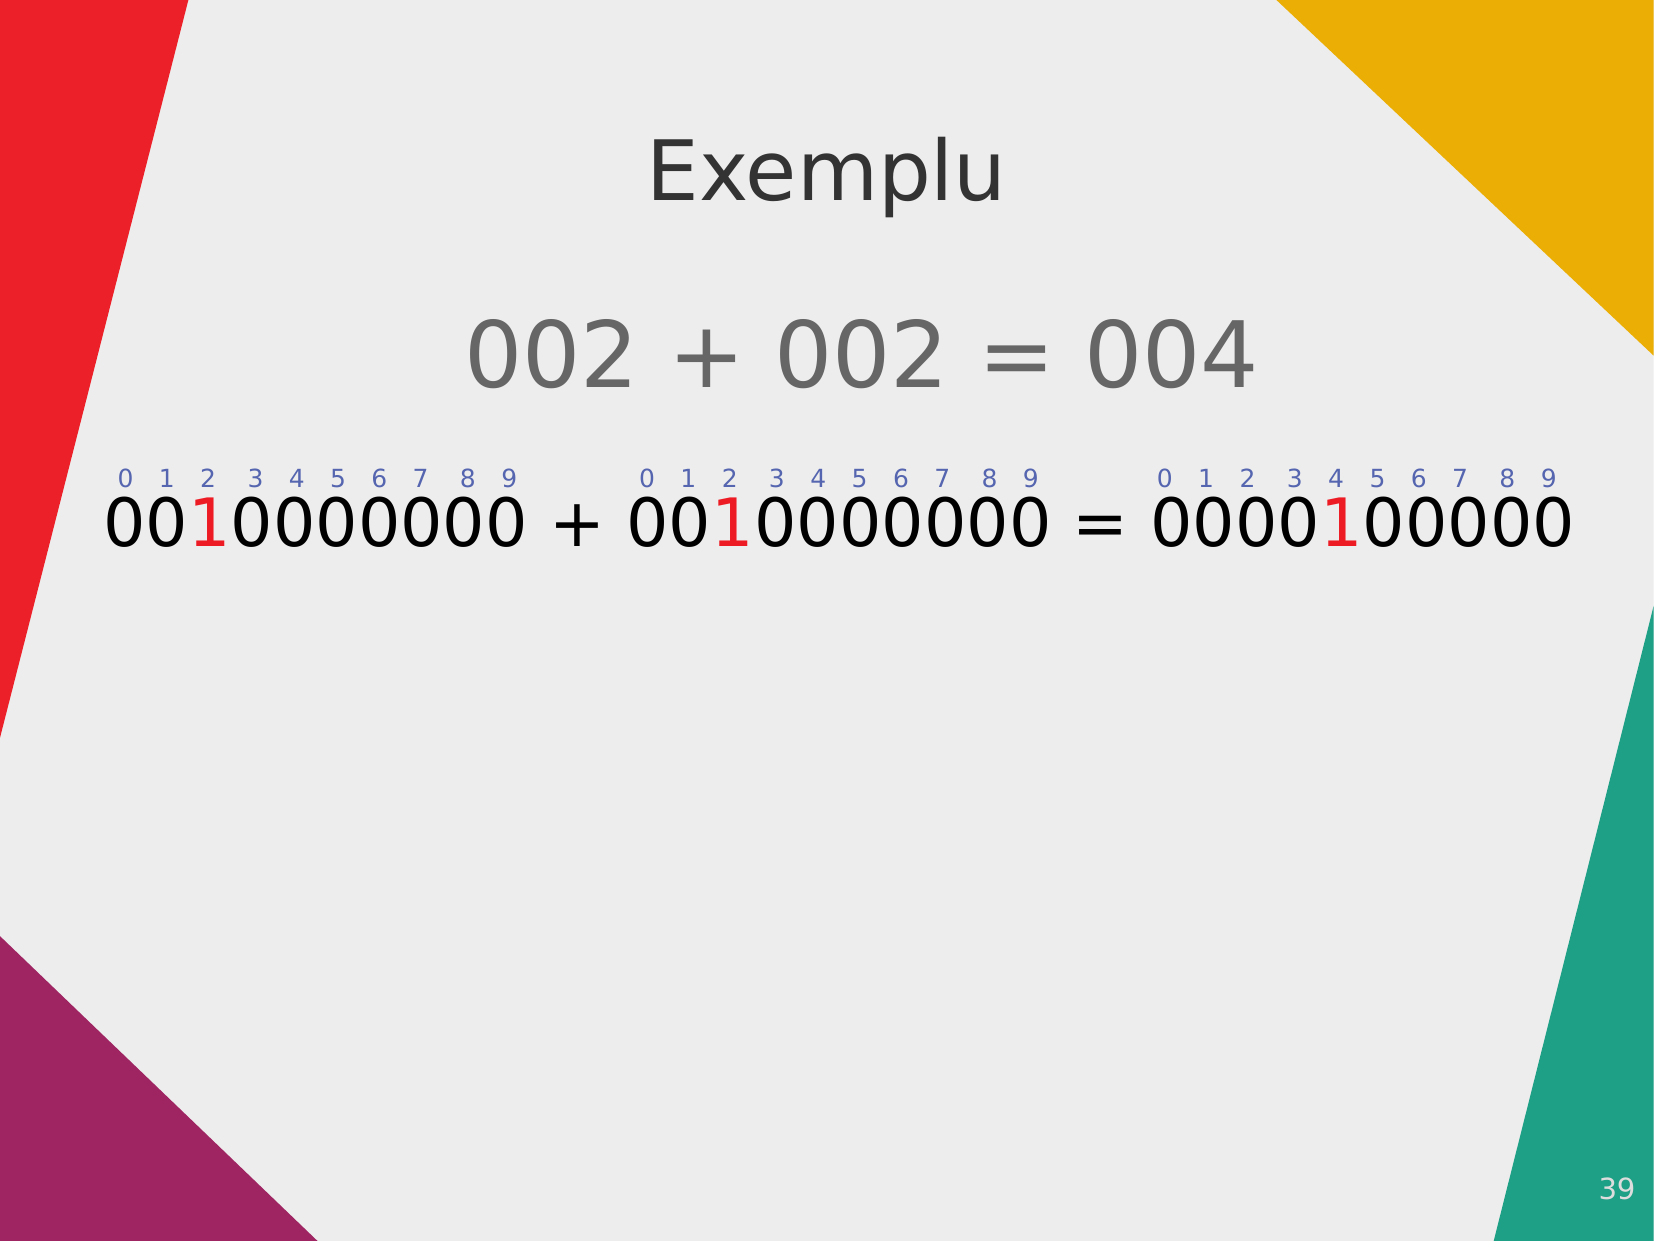

# Exemplu
002 + 002 = 004
0
1
2
3
4
5
6
7
8
9
0
1
2
3
4
5
6
7
8
9
0
1
2
3
4
5
6
7
8
9
0010000000 + 0010000000 = 0000100000
39